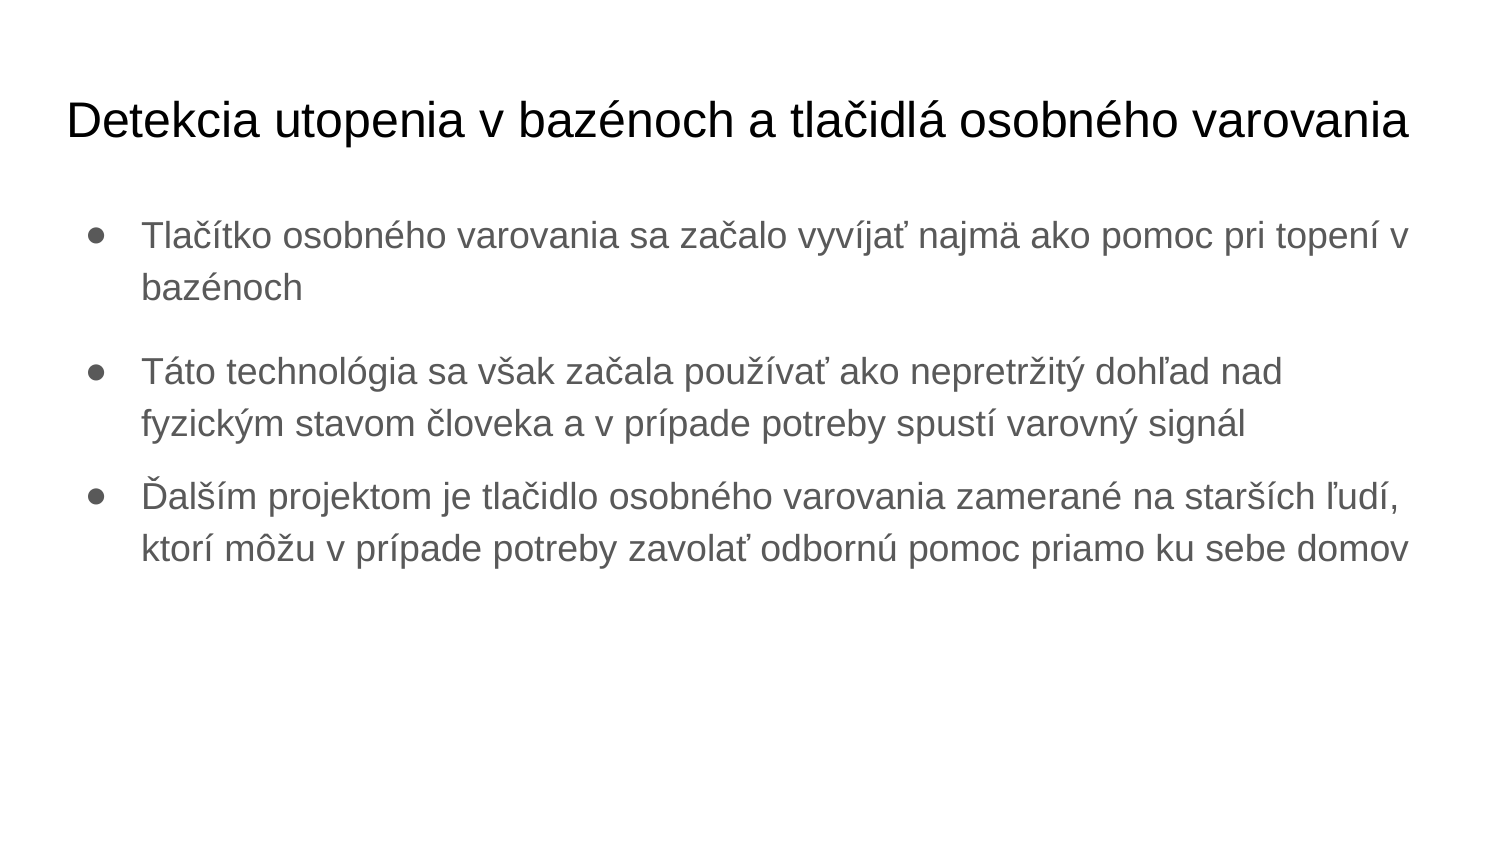

# Detekcia utopenia v bazénoch a tlačidlá osobného varovania
Tlačítko osobného varovania sa začalo vyvíjať najmä ako pomoc pri topení v bazénoch
Táto technológia sa však začala používať ako nepretržitý dohľad nad fyzickým stavom človeka a v prípade potreby spustí varovný signál
Ďalším projektom je tlačidlo osobného varovania zamerané na starších ľudí, ktorí môžu v prípade potreby zavolať odbornú pomoc priamo ku sebe domov